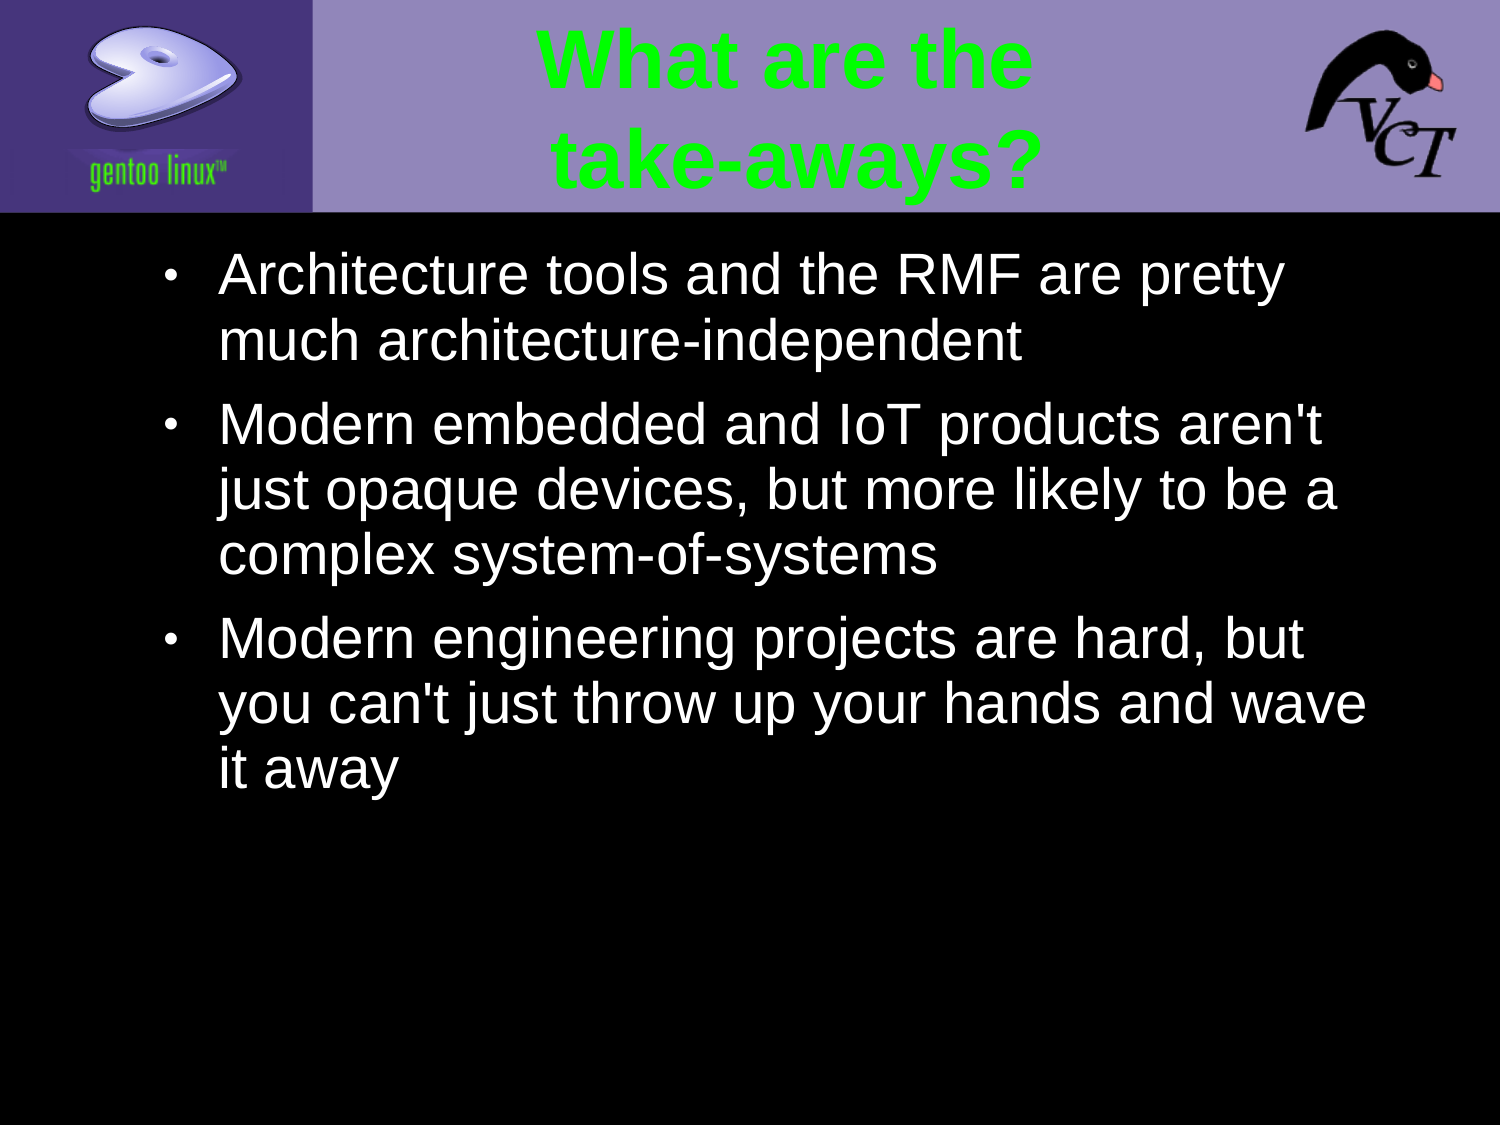

# What are the take-aways?
Architecture tools and the RMF are pretty much architecture-independent
Modern embedded and IoT products aren't just opaque devices, but more likely to be a complex system-of-systems
Modern engineering projects are hard, but you can't just throw up your hands and wave it away